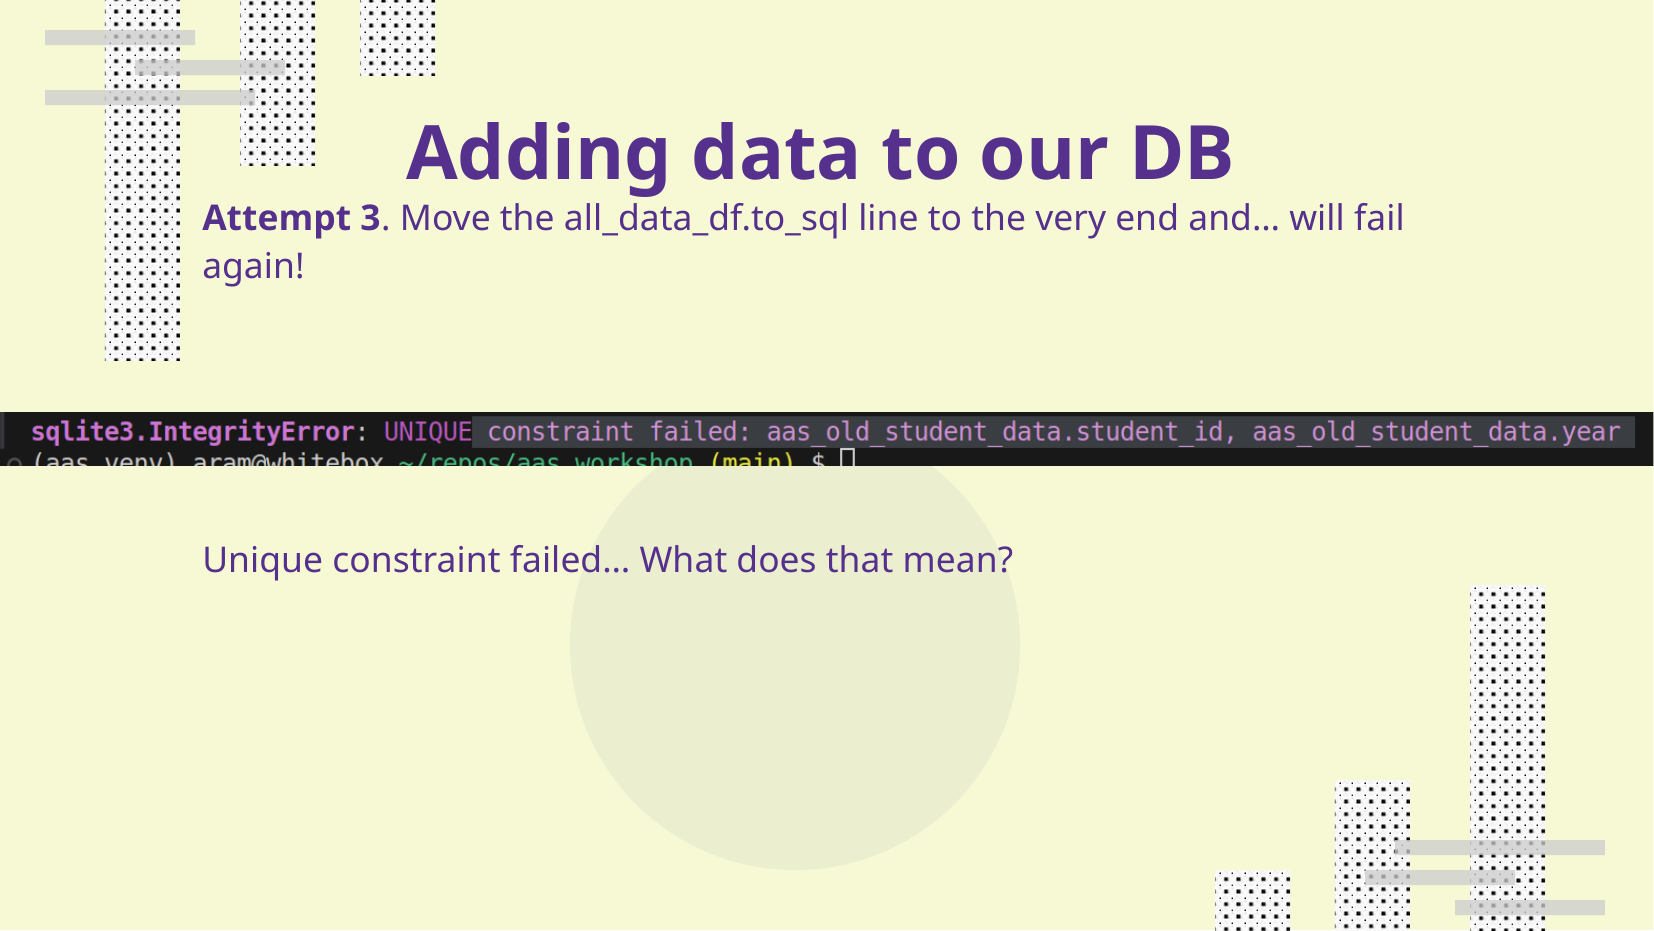

# Adding data to our DB
Attempt 3. Move the all_data_df.to_sql line to the very end and… will fail again!
Unique constraint failed… What does that mean?